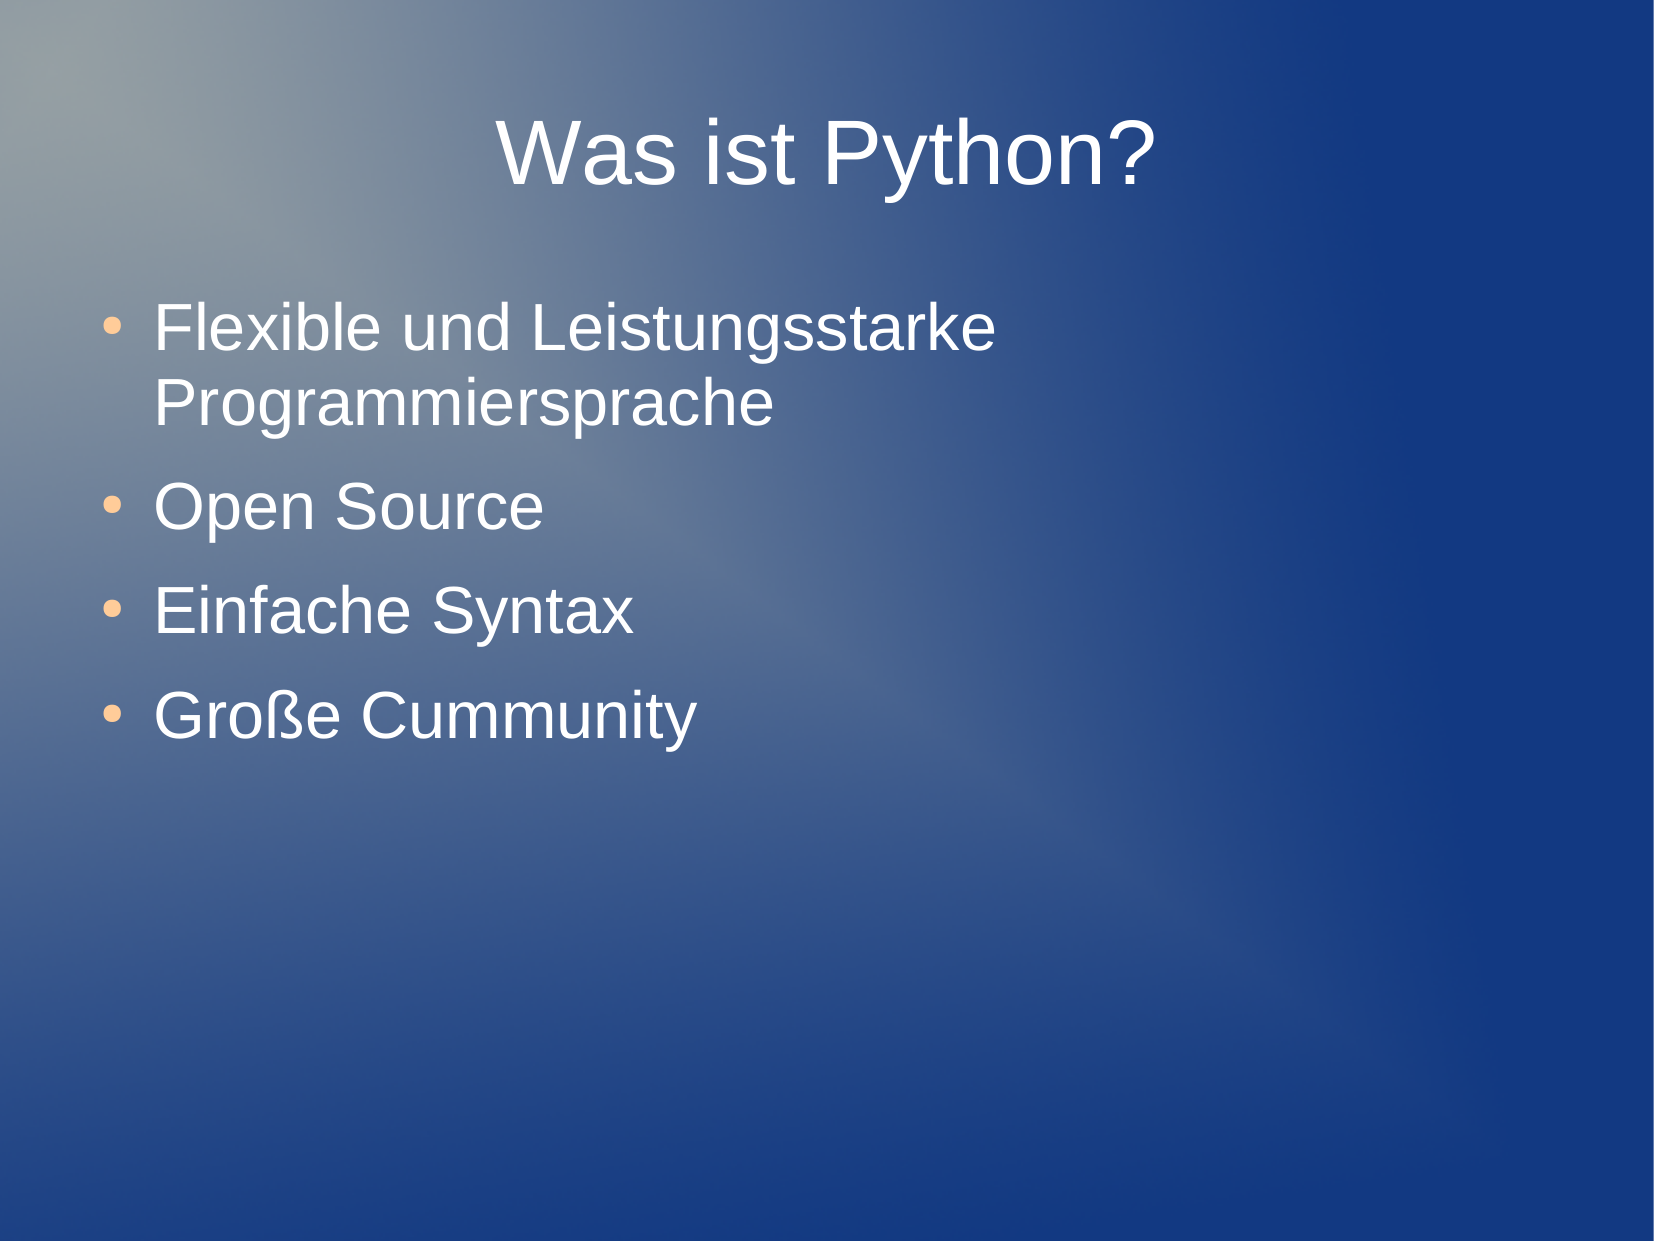

# Was ist Python?
Flexible und Leistungsstarke Programmiersprache
Open Source
Einfache Syntax
Große Cummunity